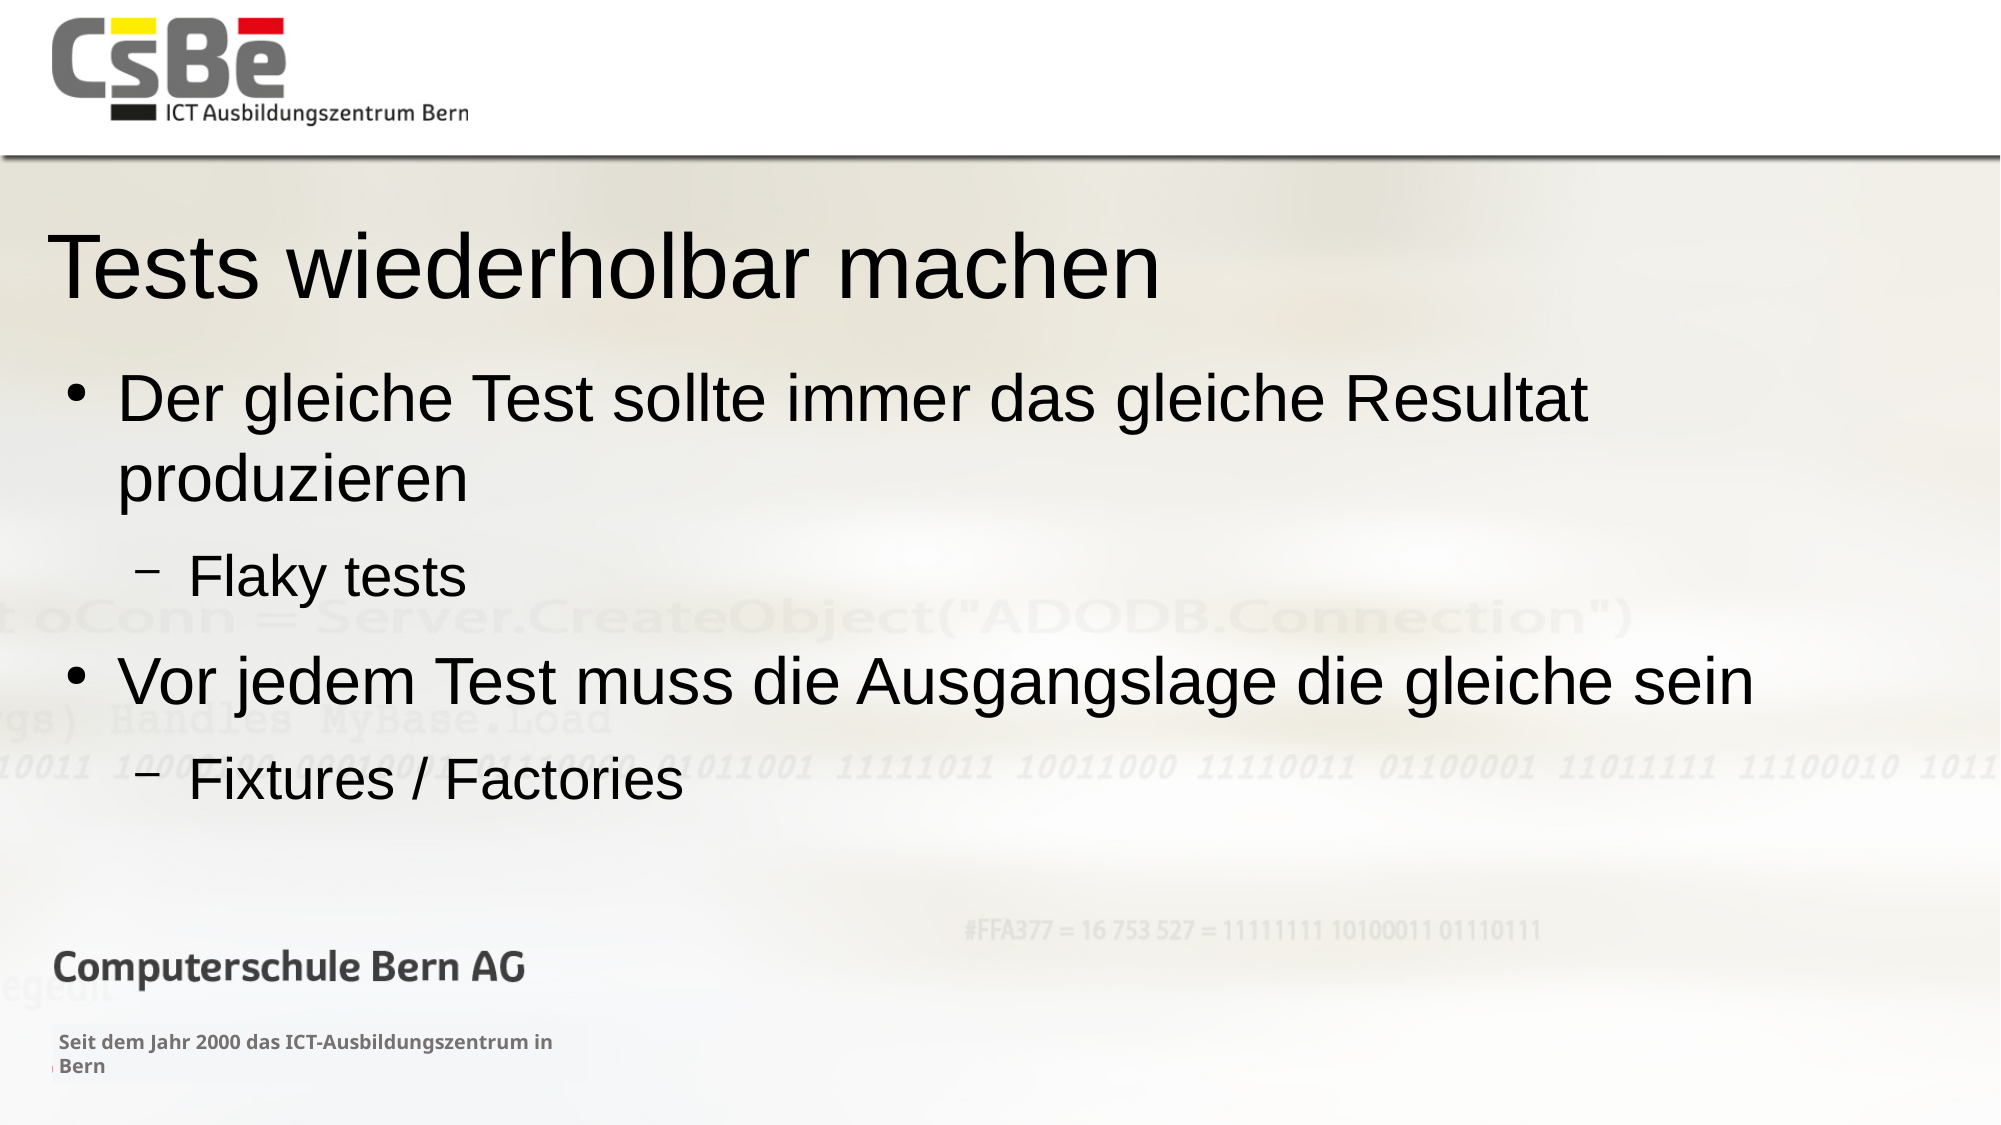

Tests wiederholbar machen
# Der gleiche Test sollte immer das gleiche Resultat produzieren
Flaky tests
Vor jedem Test muss die Ausgangslage die gleiche sein
Fixtures / Factories